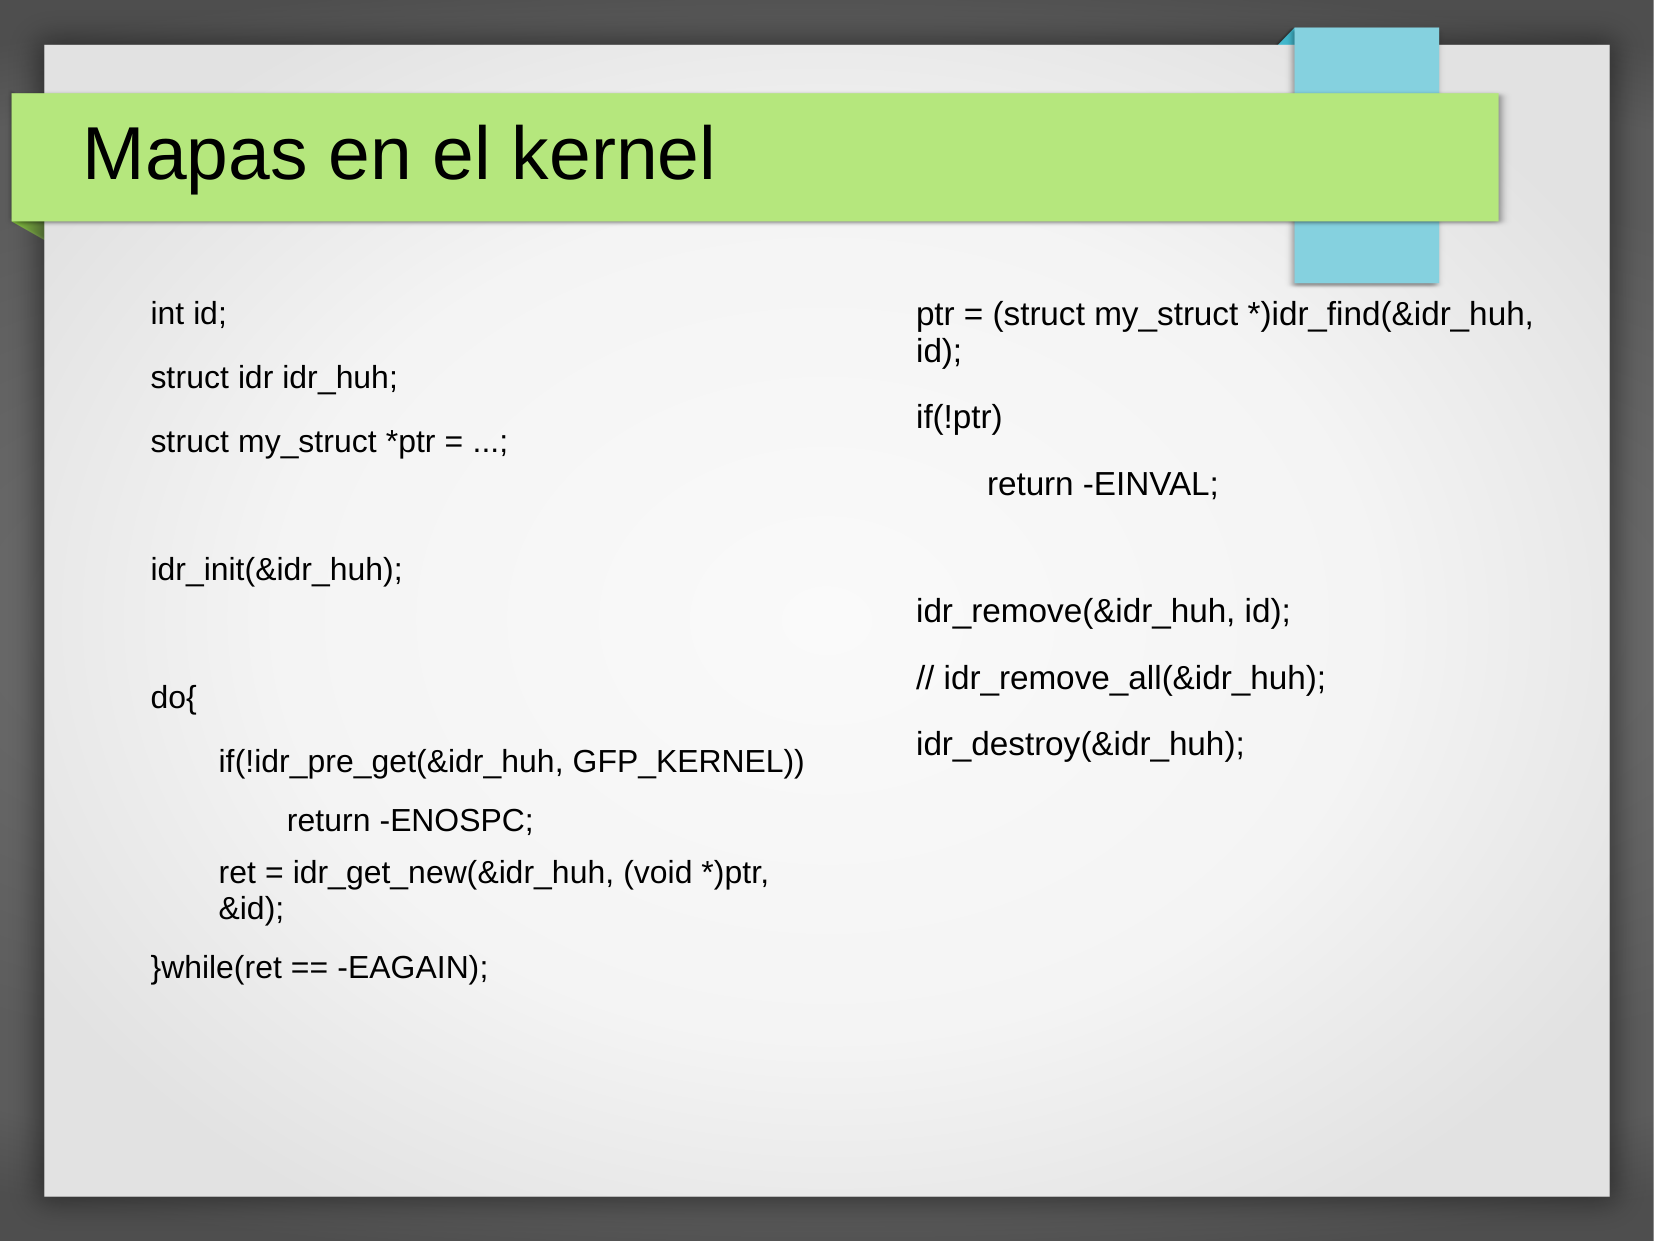

# Mapas en el kernel
int id;
struct idr idr_huh;
struct my_struct *ptr = ...;
idr_init(&idr_huh);
do{
if(!idr_pre_get(&idr_huh, GFP_KERNEL))
return -ENOSPC;
ret = idr_get_new(&idr_huh, (void *)ptr, &id);
}while(ret == -EAGAIN);
ptr = (struct my_struct *)idr_find(&idr_huh, id);
if(!ptr)
return -EINVAL;
idr_remove(&idr_huh, id);
// idr_remove_all(&idr_huh);
idr_destroy(&idr_huh);